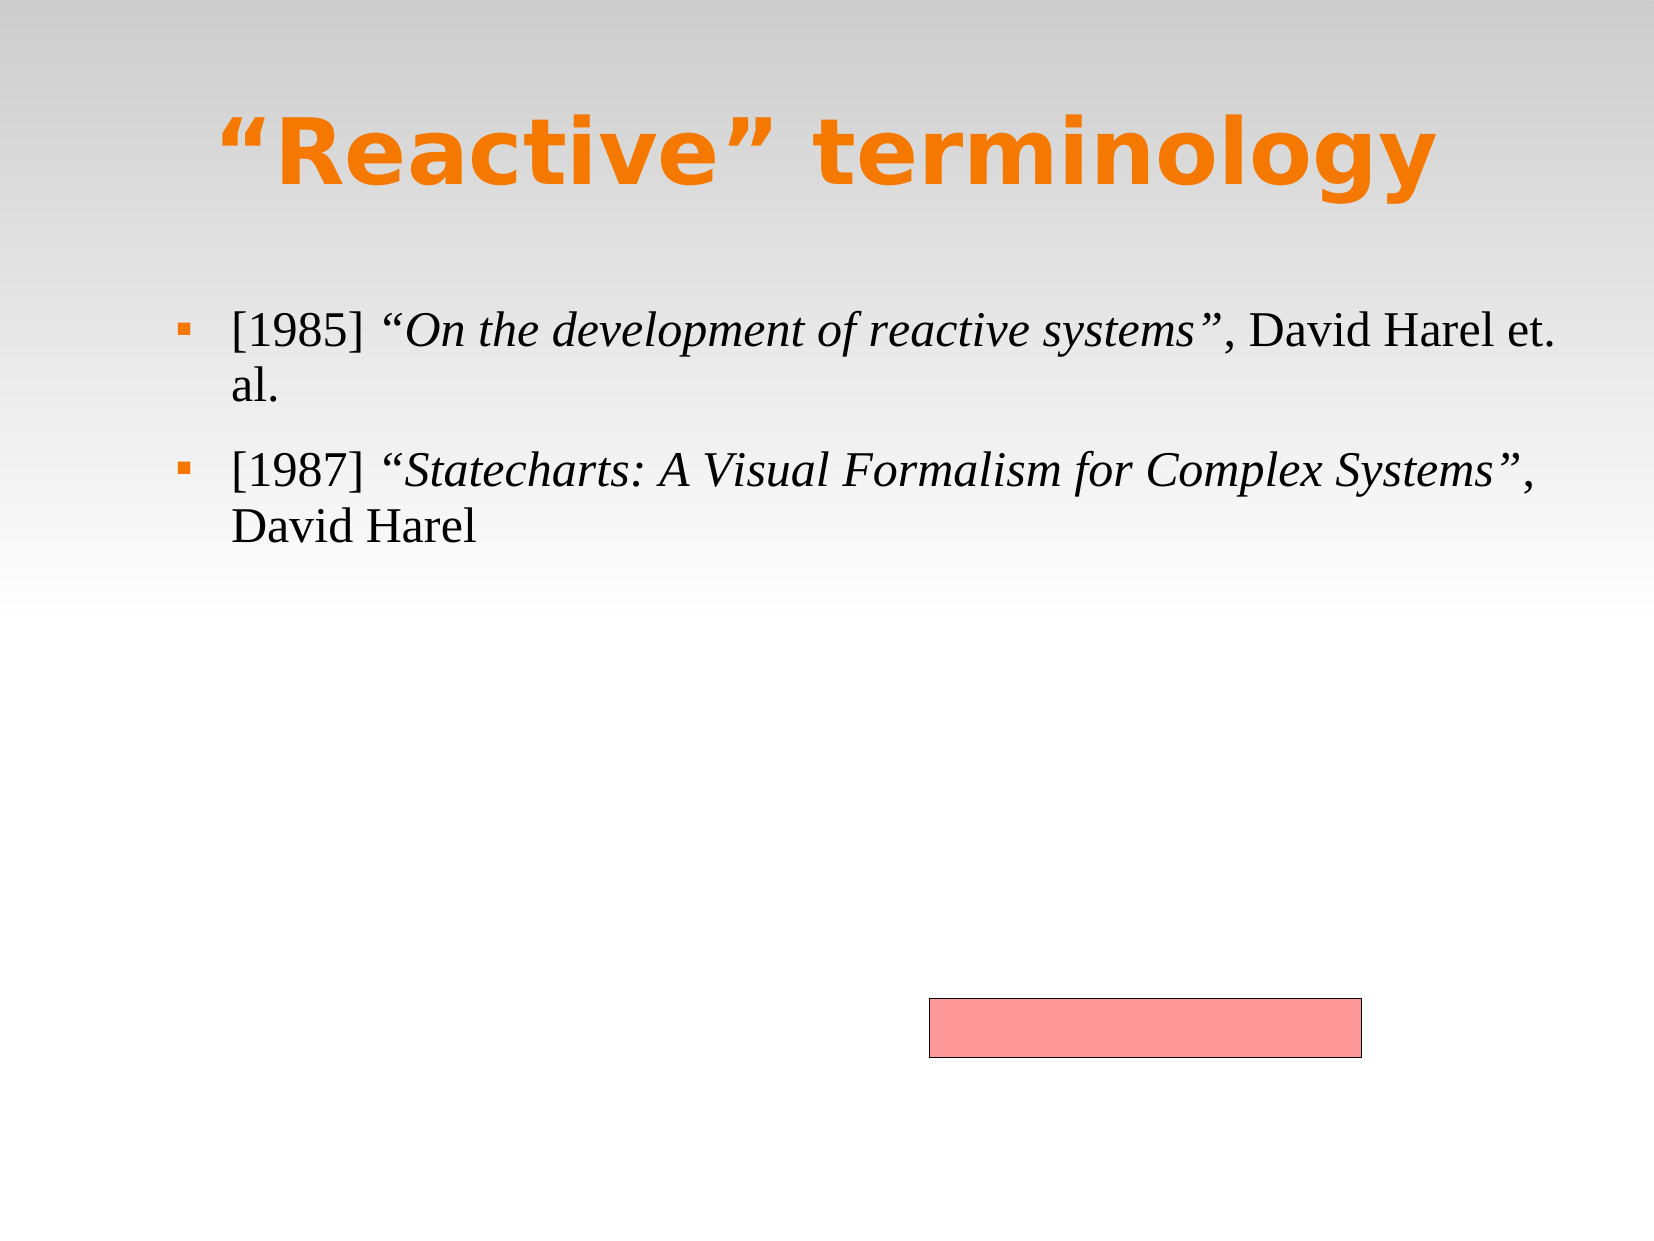

# “Reactive” terminology
[1985] “On the development of reactive systems”, David Harel et. al.
[1987] “Statecharts: A Visual Formalism for Complex Systems”, David Harel